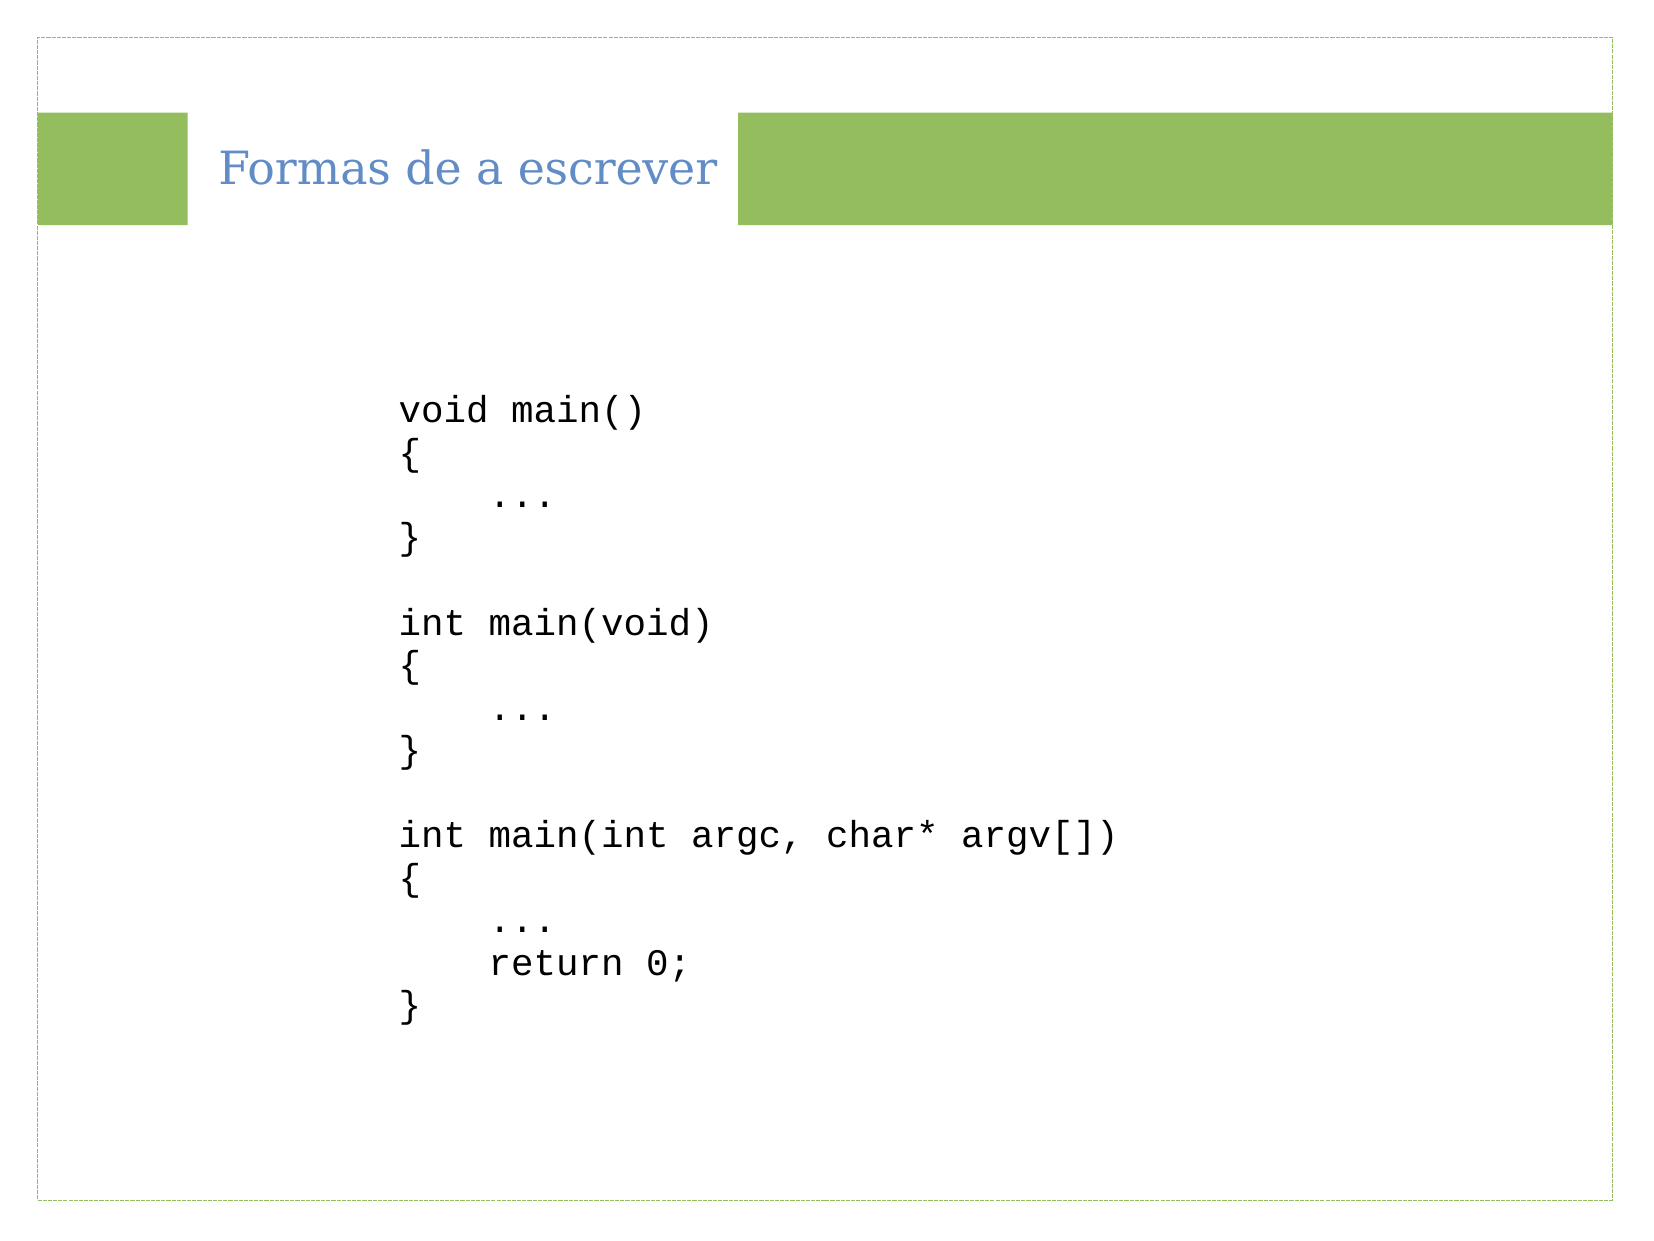

Formas de a escrever
void main()
{
 ...
}
int main(void)
{
 ...
}
int main(int argc, char* argv[])
{
 ...
 return 0;
}